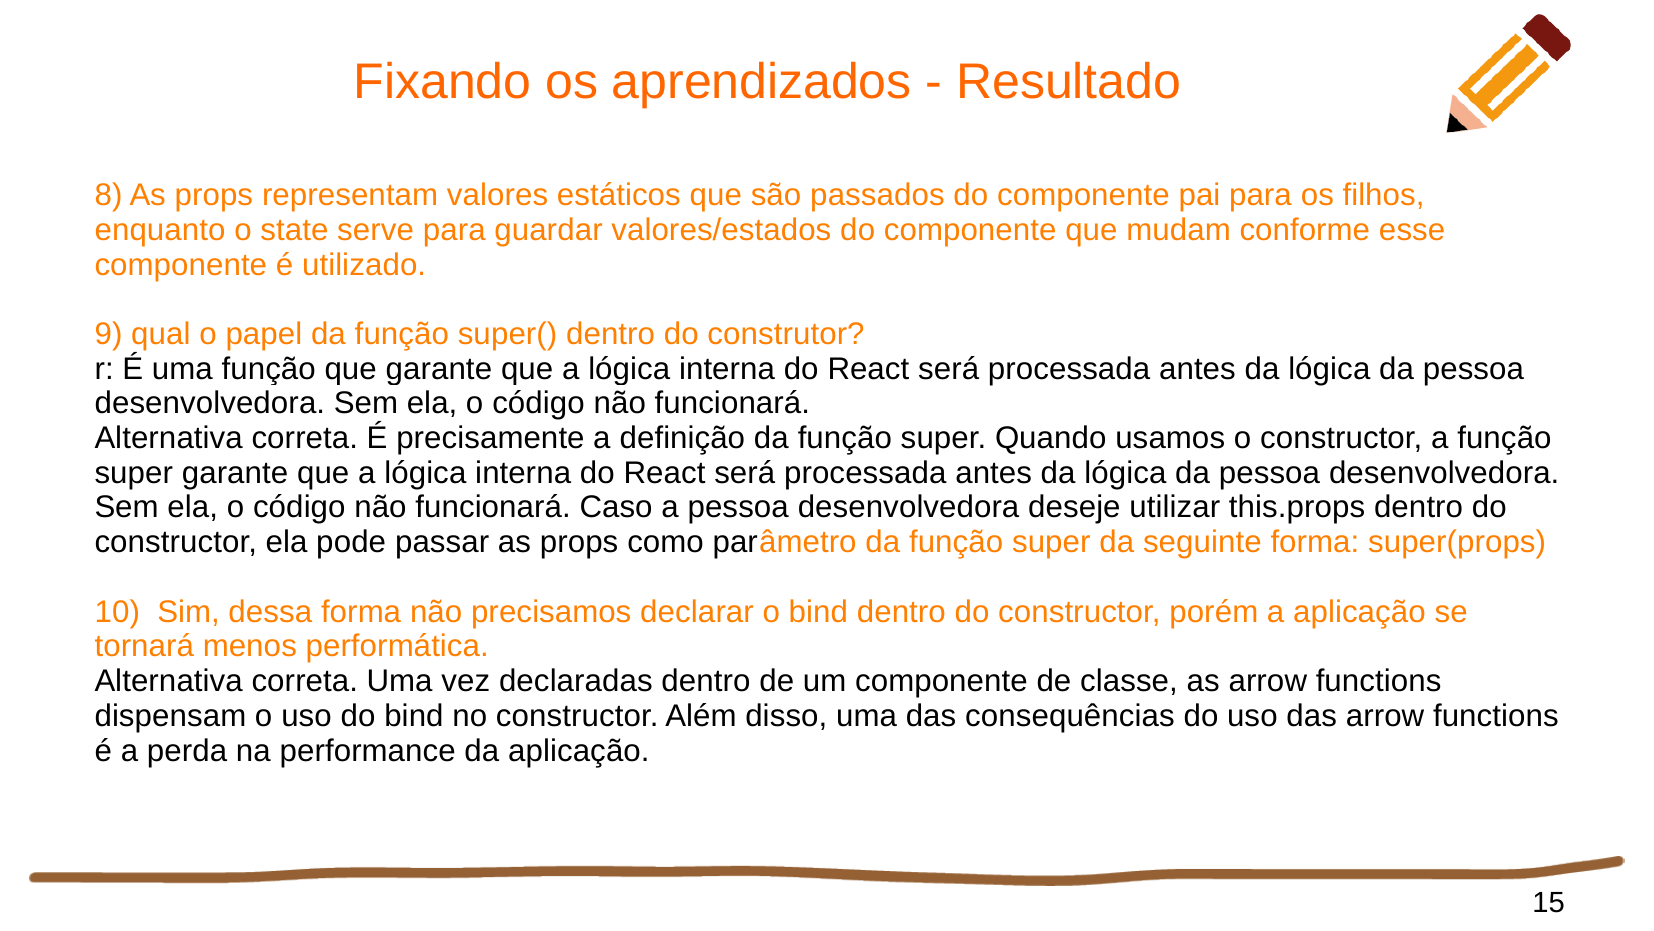

# Fixando os aprendizados - Resultado
8) As props representam valores estáticos que são passados do componente pai para os filhos, enquanto o state serve para guardar valores/estados do componente que mudam conforme esse componente é utilizado.
9) qual o papel da função super() dentro do construtor?
r: É uma função que garante que a lógica interna do React será processada antes da lógica da pessoa desenvolvedora. Sem ela, o código não funcionará.
Alternativa correta. É precisamente a definição da função super. Quando usamos o constructor, a função super garante que a lógica interna do React será processada antes da lógica da pessoa desenvolvedora. Sem ela, o código não funcionará. Caso a pessoa desenvolvedora deseje utilizar this.props dentro do constructor, ela pode passar as props como parâmetro da função super da seguinte forma: super(props)
10) Sim, dessa forma não precisamos declarar o bind dentro do constructor, porém a aplicação se tornará menos performática.
Alternativa correta. Uma vez declaradas dentro de um componente de classe, as arrow functions dispensam o uso do bind no constructor. Além disso, uma das consequências do uso das arrow functions é a perda na performance da aplicação.
15